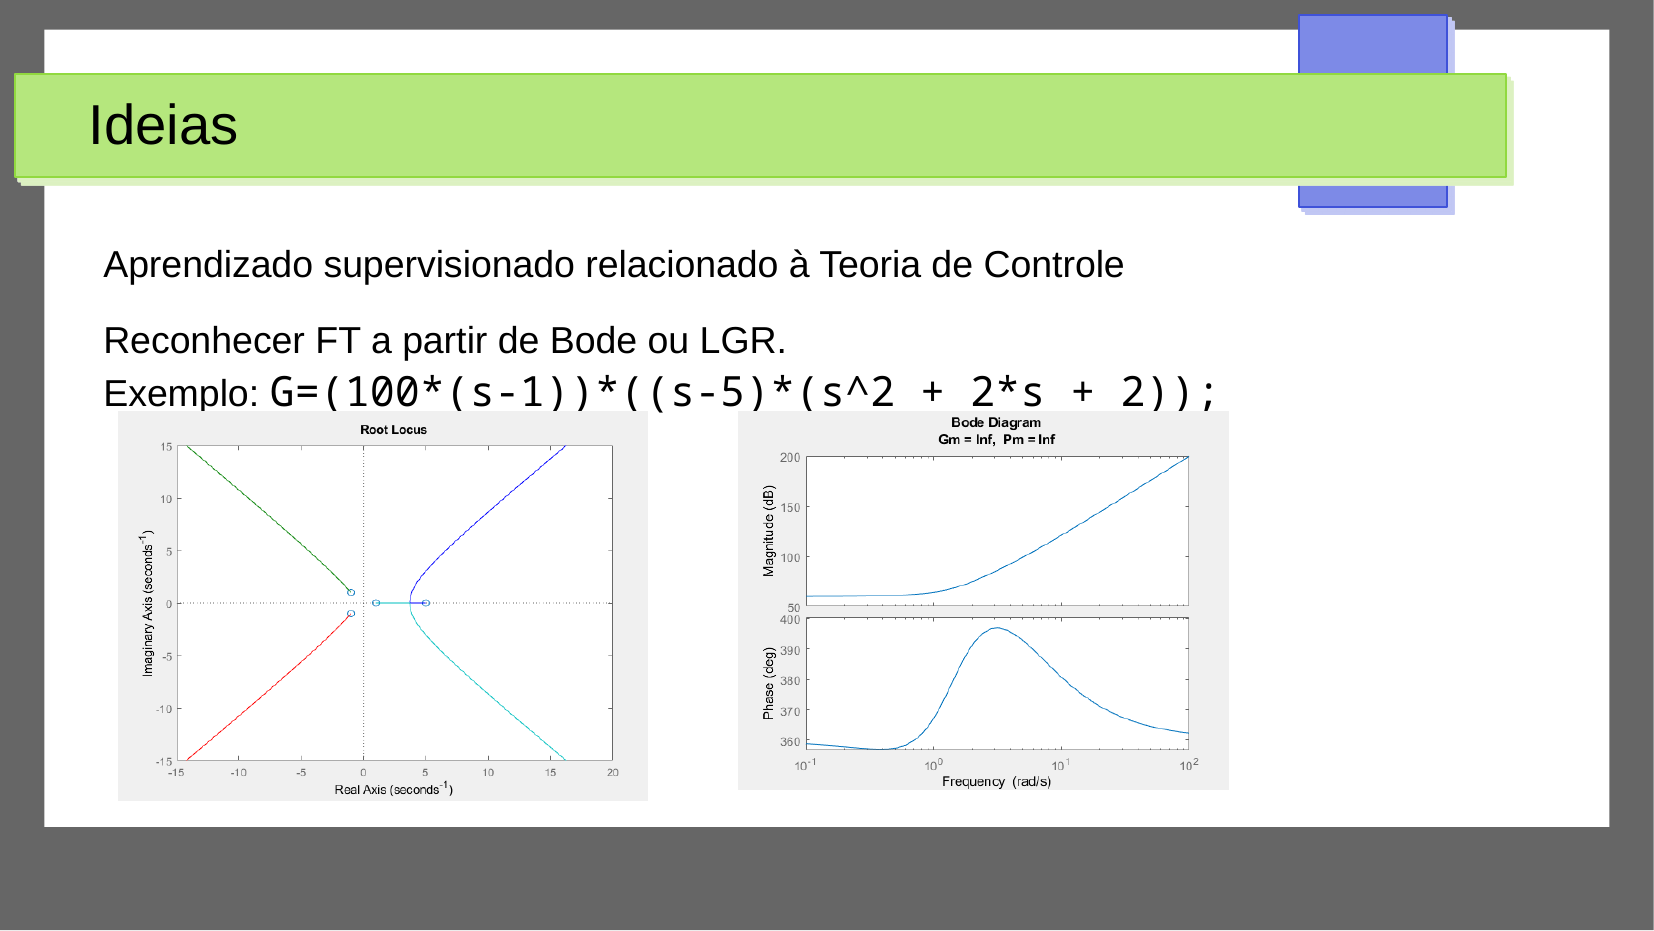

# Ideias
Aprendizado supervisionado relacionado à Teoria de Controle
Reconhecer FT a partir de Bode ou LGR.
Exemplo: G=(100*(s-1))*((s-5)*(s^2 + 2*s + 2));